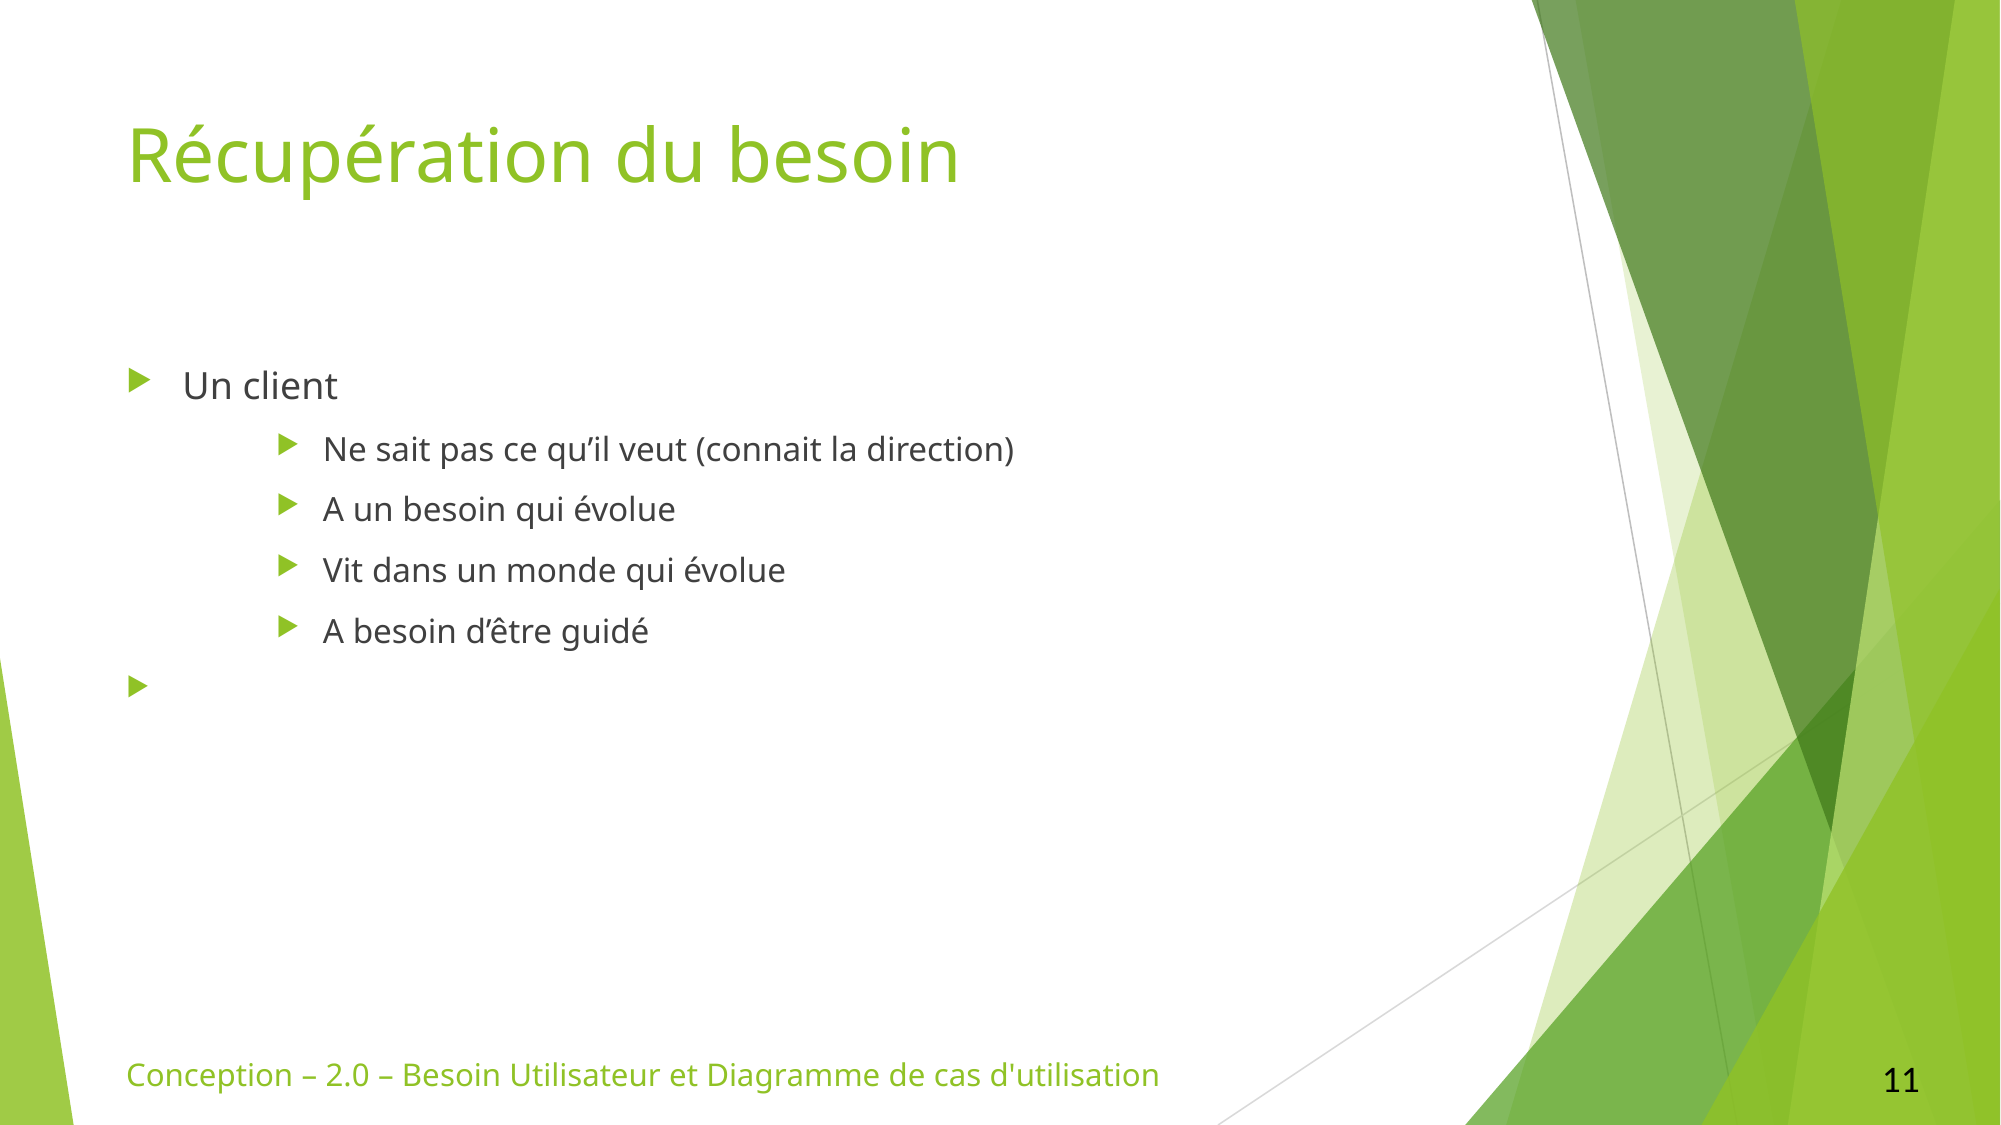

# Récupération du besoin
Un client
Ne sait pas ce qu’il veut (connait la direction)
A un besoin qui évolue
Vit dans un monde qui évolue
A besoin d’être guidé
Conception – 2.0 – Besoin Utilisateur et Diagramme de cas d'utilisation